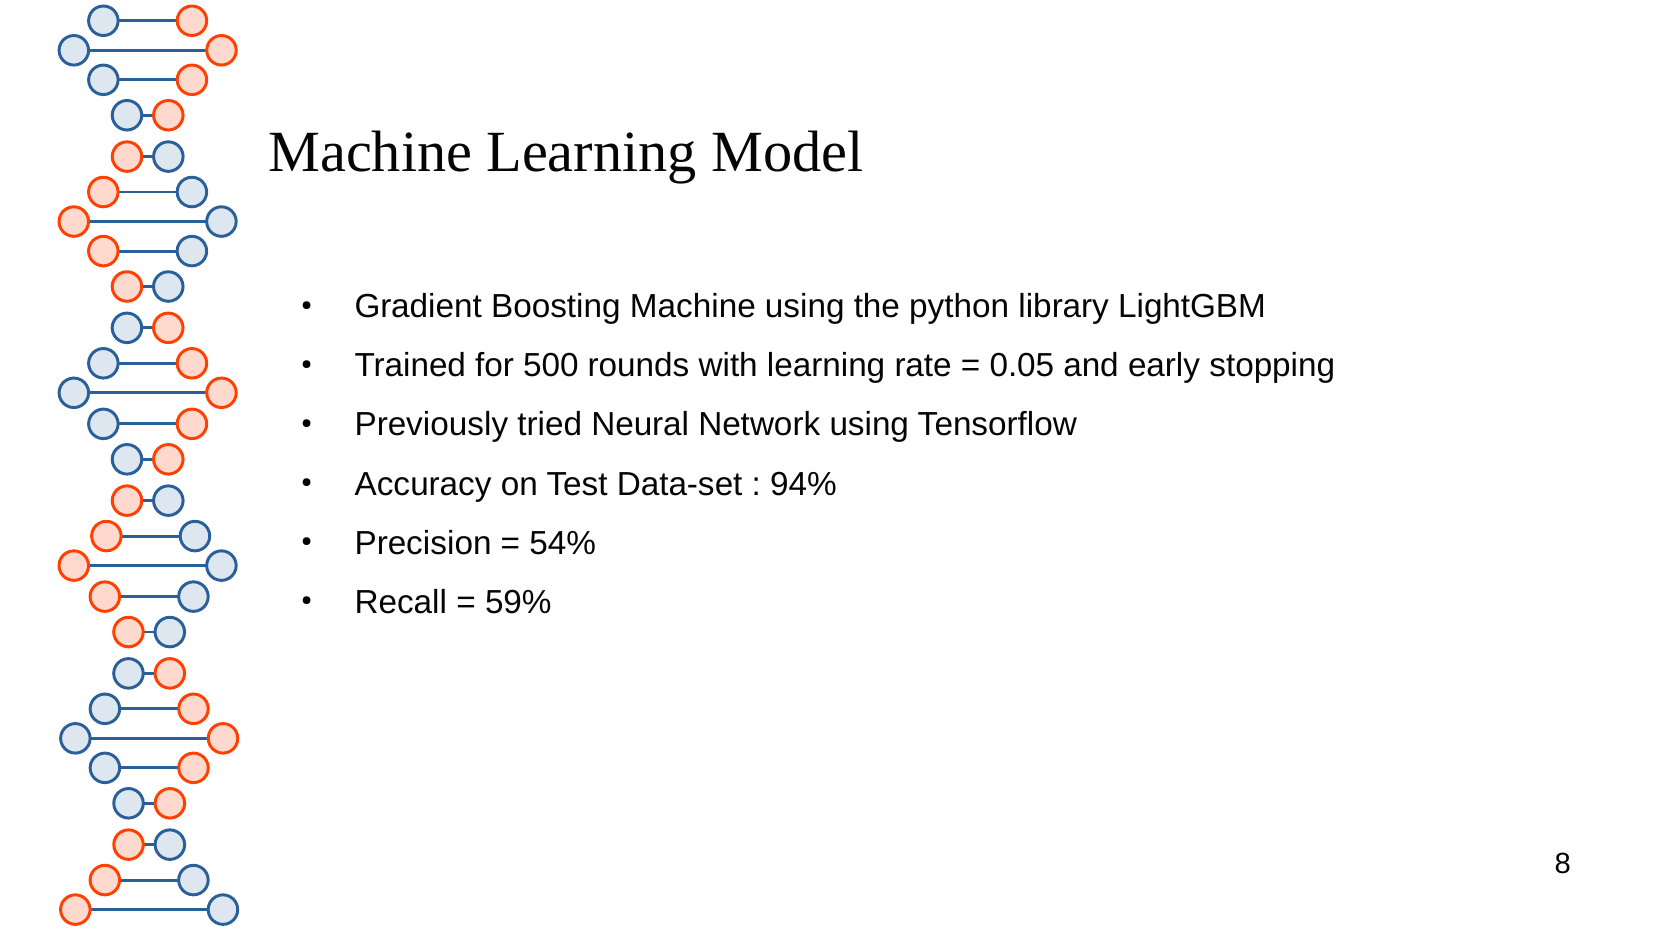

# Machine Learning Model
Gradient Boosting Machine using the python library LightGBM
Trained for 500 rounds with learning rate = 0.05 and early stopping
Previously tried Neural Network using Tensorflow
Accuracy on Test Data-set : 94%
Precision = 54%
Recall = 59%
8